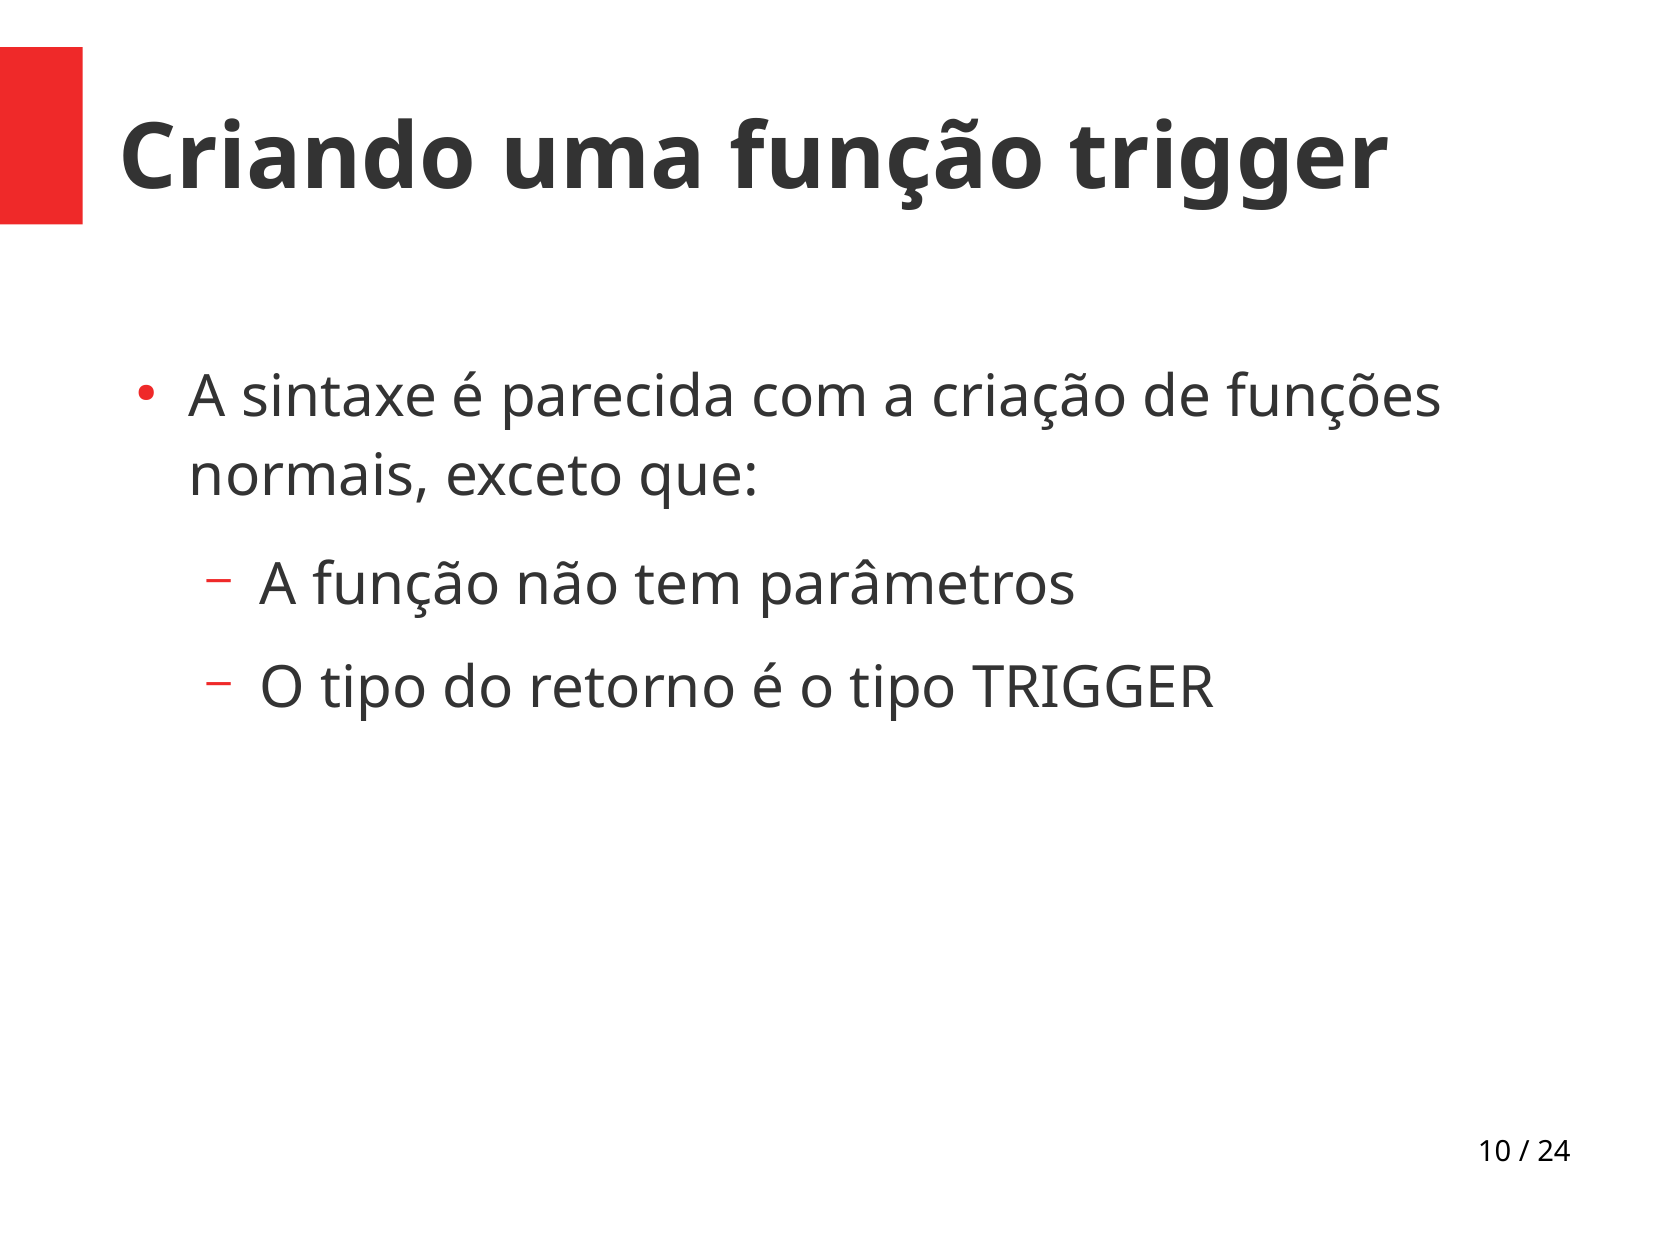

# Criando uma função trigger
A sintaxe é parecida com a criação de funções normais, exceto que:
A função não tem parâmetros
O tipo do retorno é o tipo TRIGGER
10